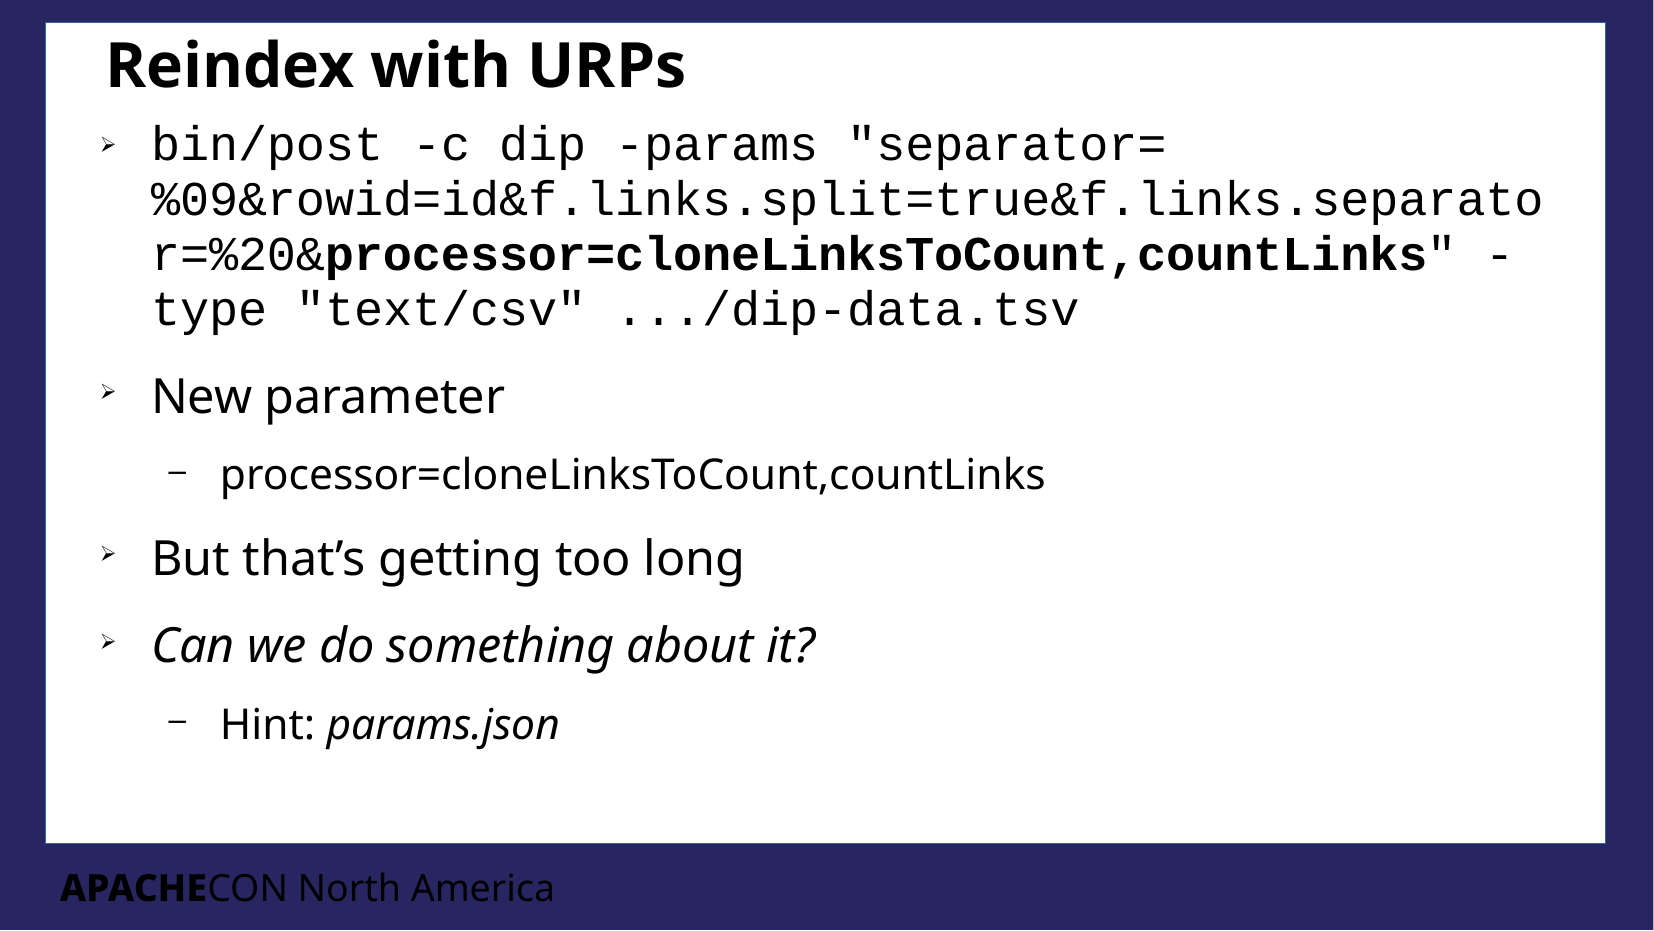

# Reindex with URPs
bin/post -c dip -params "separator=%09&rowid=id&f.links.split=true&f.links.separator=%20&processor=cloneLinksToCount,countLinks" -type "text/csv" .../dip-data.tsv
New parameter
processor=cloneLinksToCount,countLinks
But that’s getting too long
Can we do something about it?
Hint: params.json